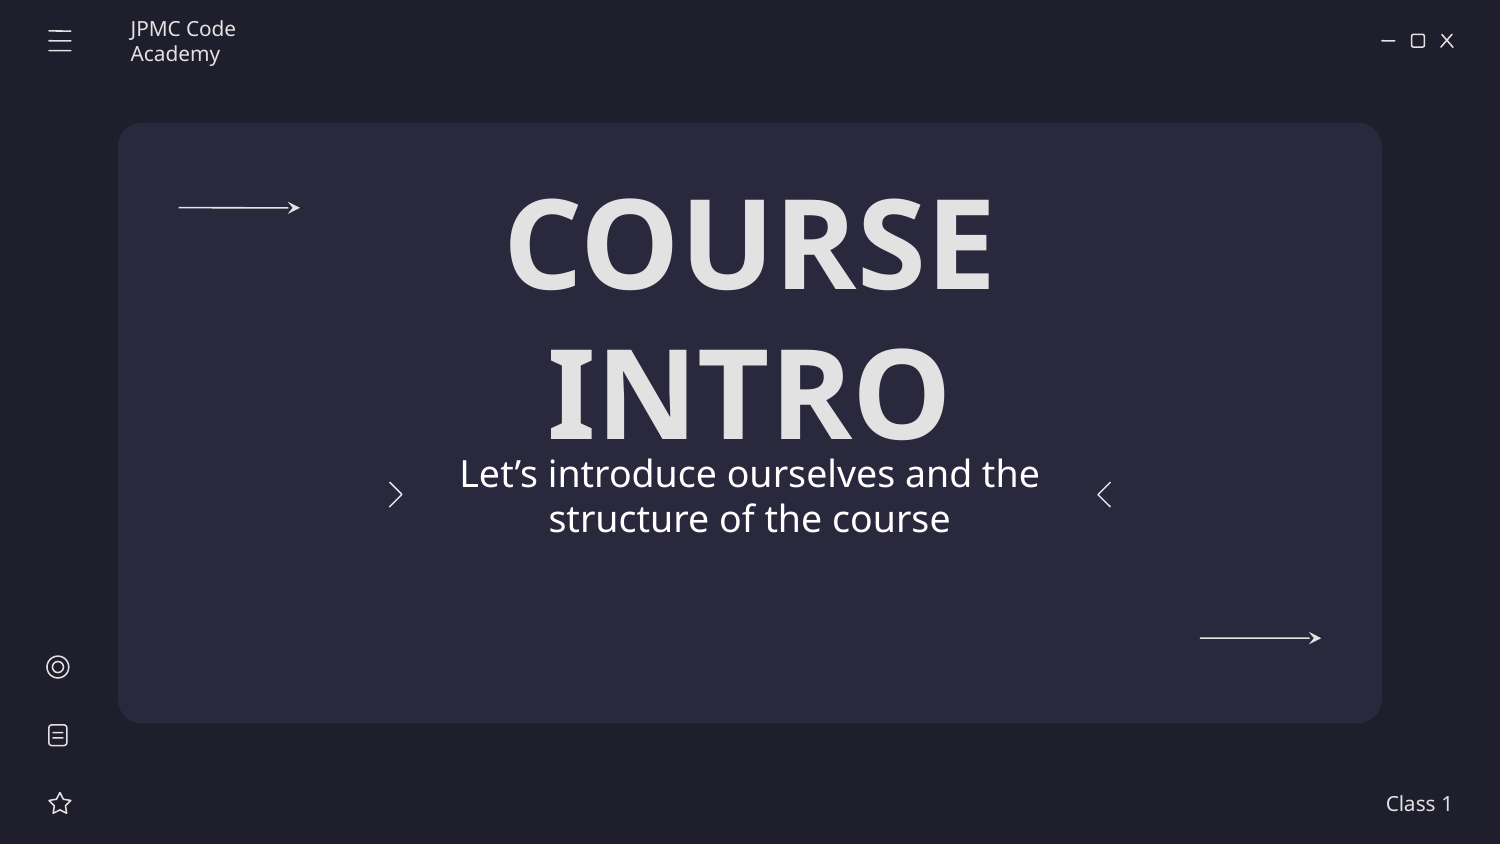

# JPMC Code Academy
COURSE INTRO
Let’s introduce ourselves and the structure of the course
Class 1